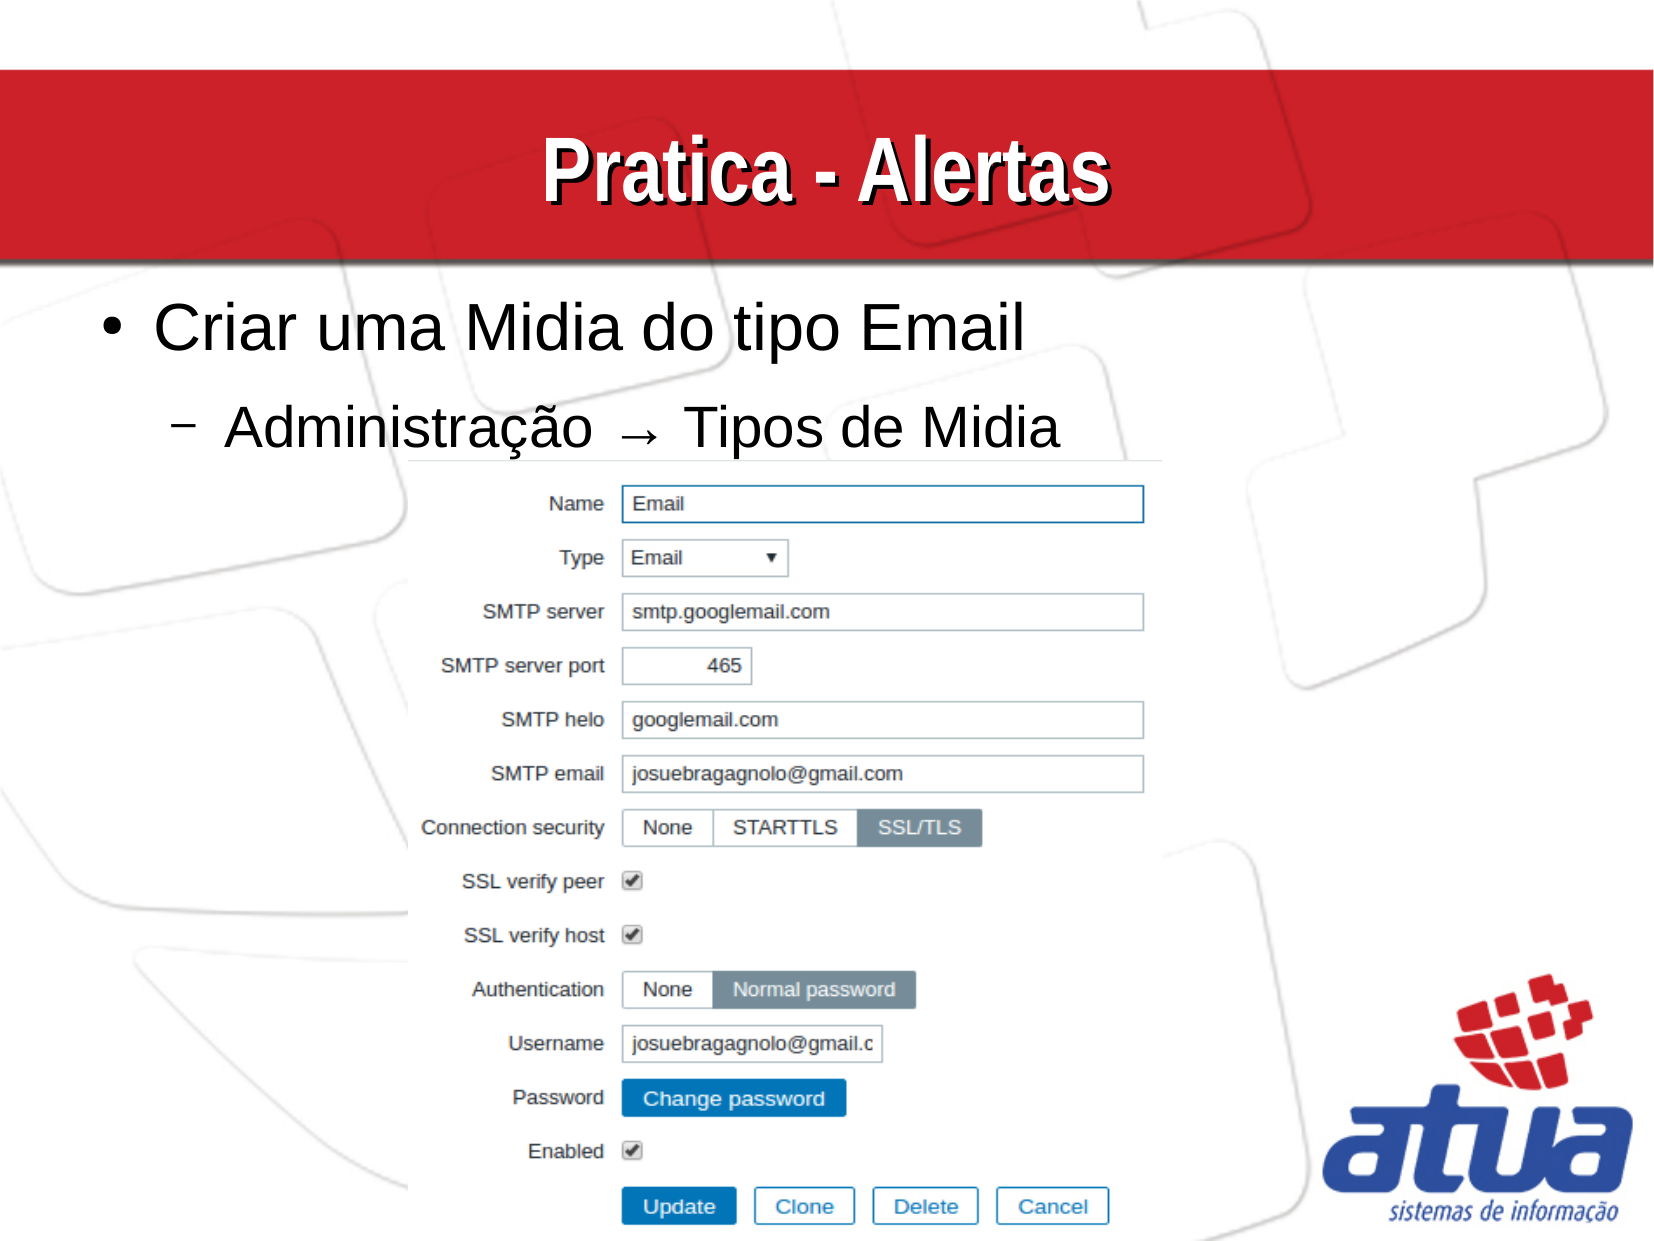

# Pratica - Alertas
Criar uma Midia do tipo Email
Administração → Tipos de Midia